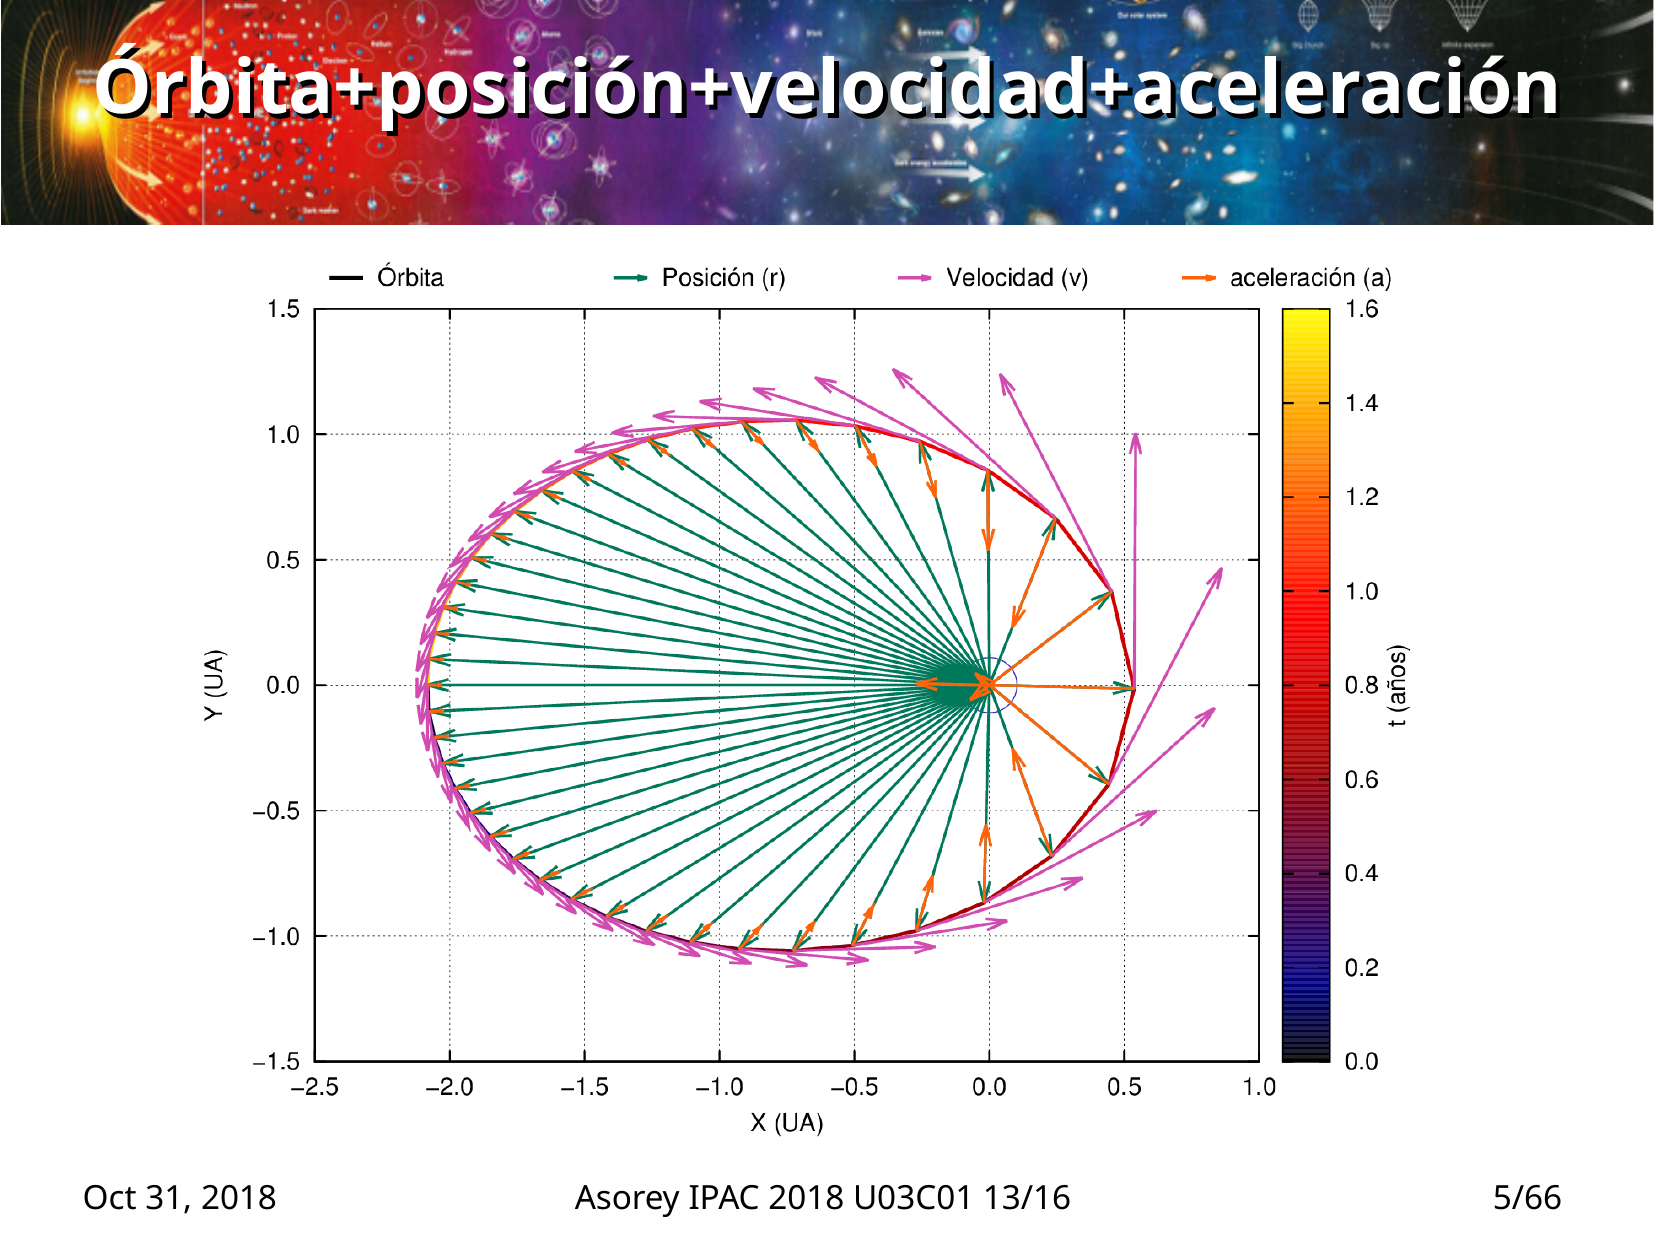

# Órbita+posición+velocidad+aceleración
Oct 31, 2018
Asorey IPAC 2018 U03C01 13/16
5